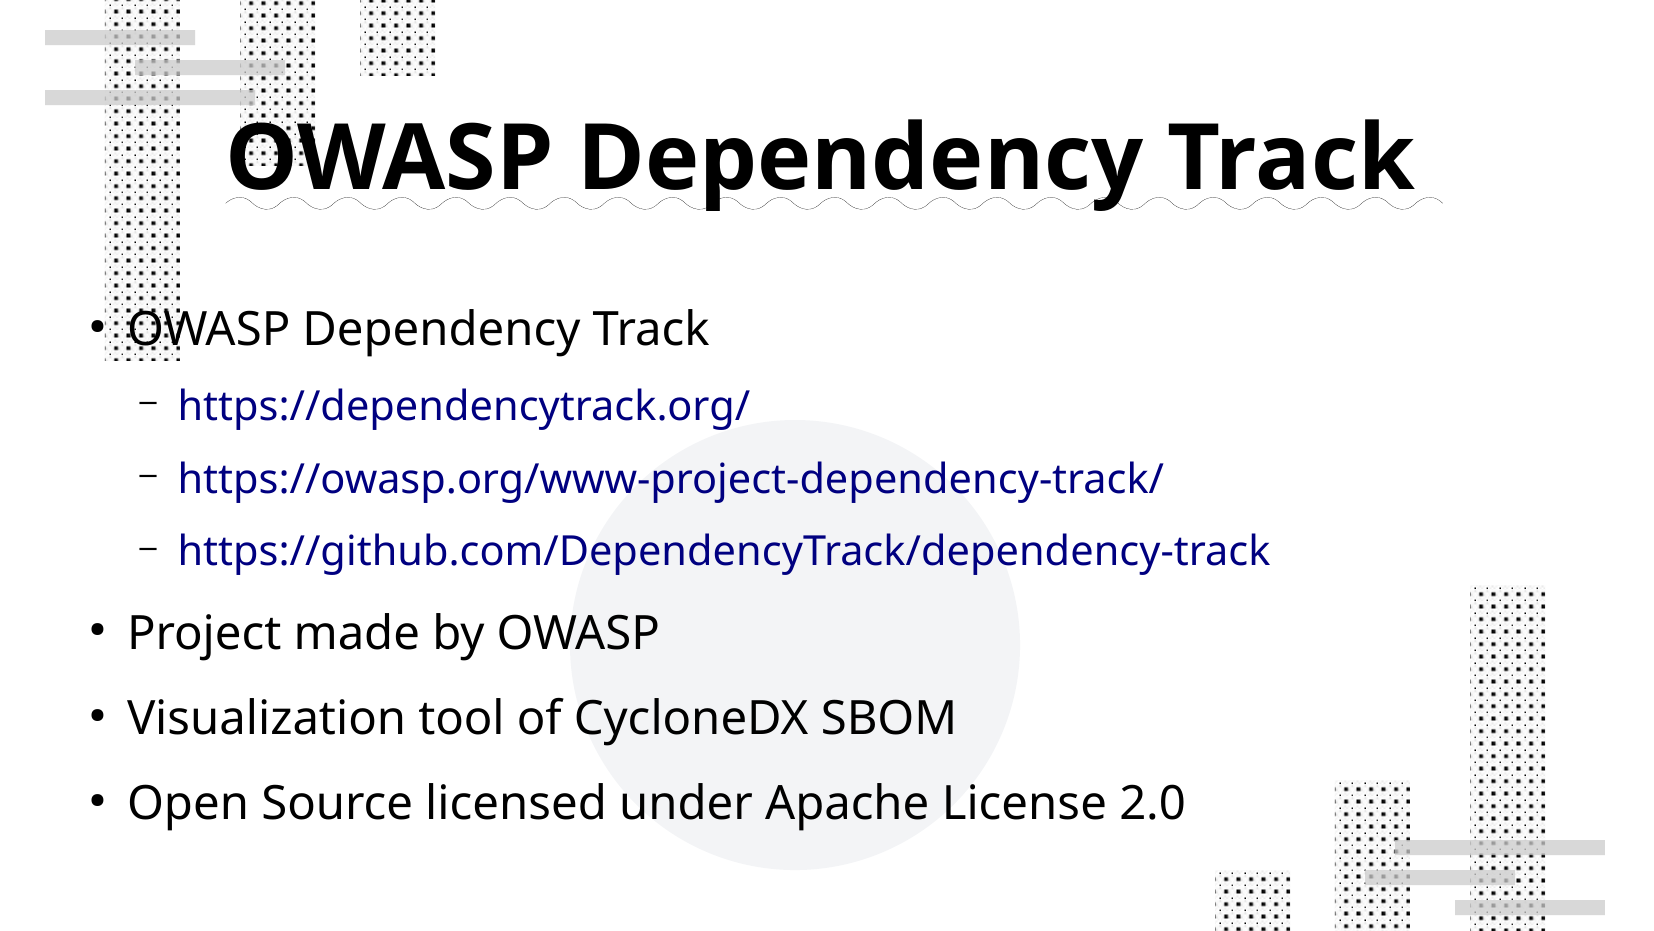

# OWASP Dependency Track
OWASP Dependency Track
https://dependencytrack.org/
https://owasp.org/www-project-dependency-track/
https://github.com/DependencyTrack/dependency-track
Project made by OWASP
Visualization tool of CycloneDX SBOM
Open Source licensed under Apache License 2.0